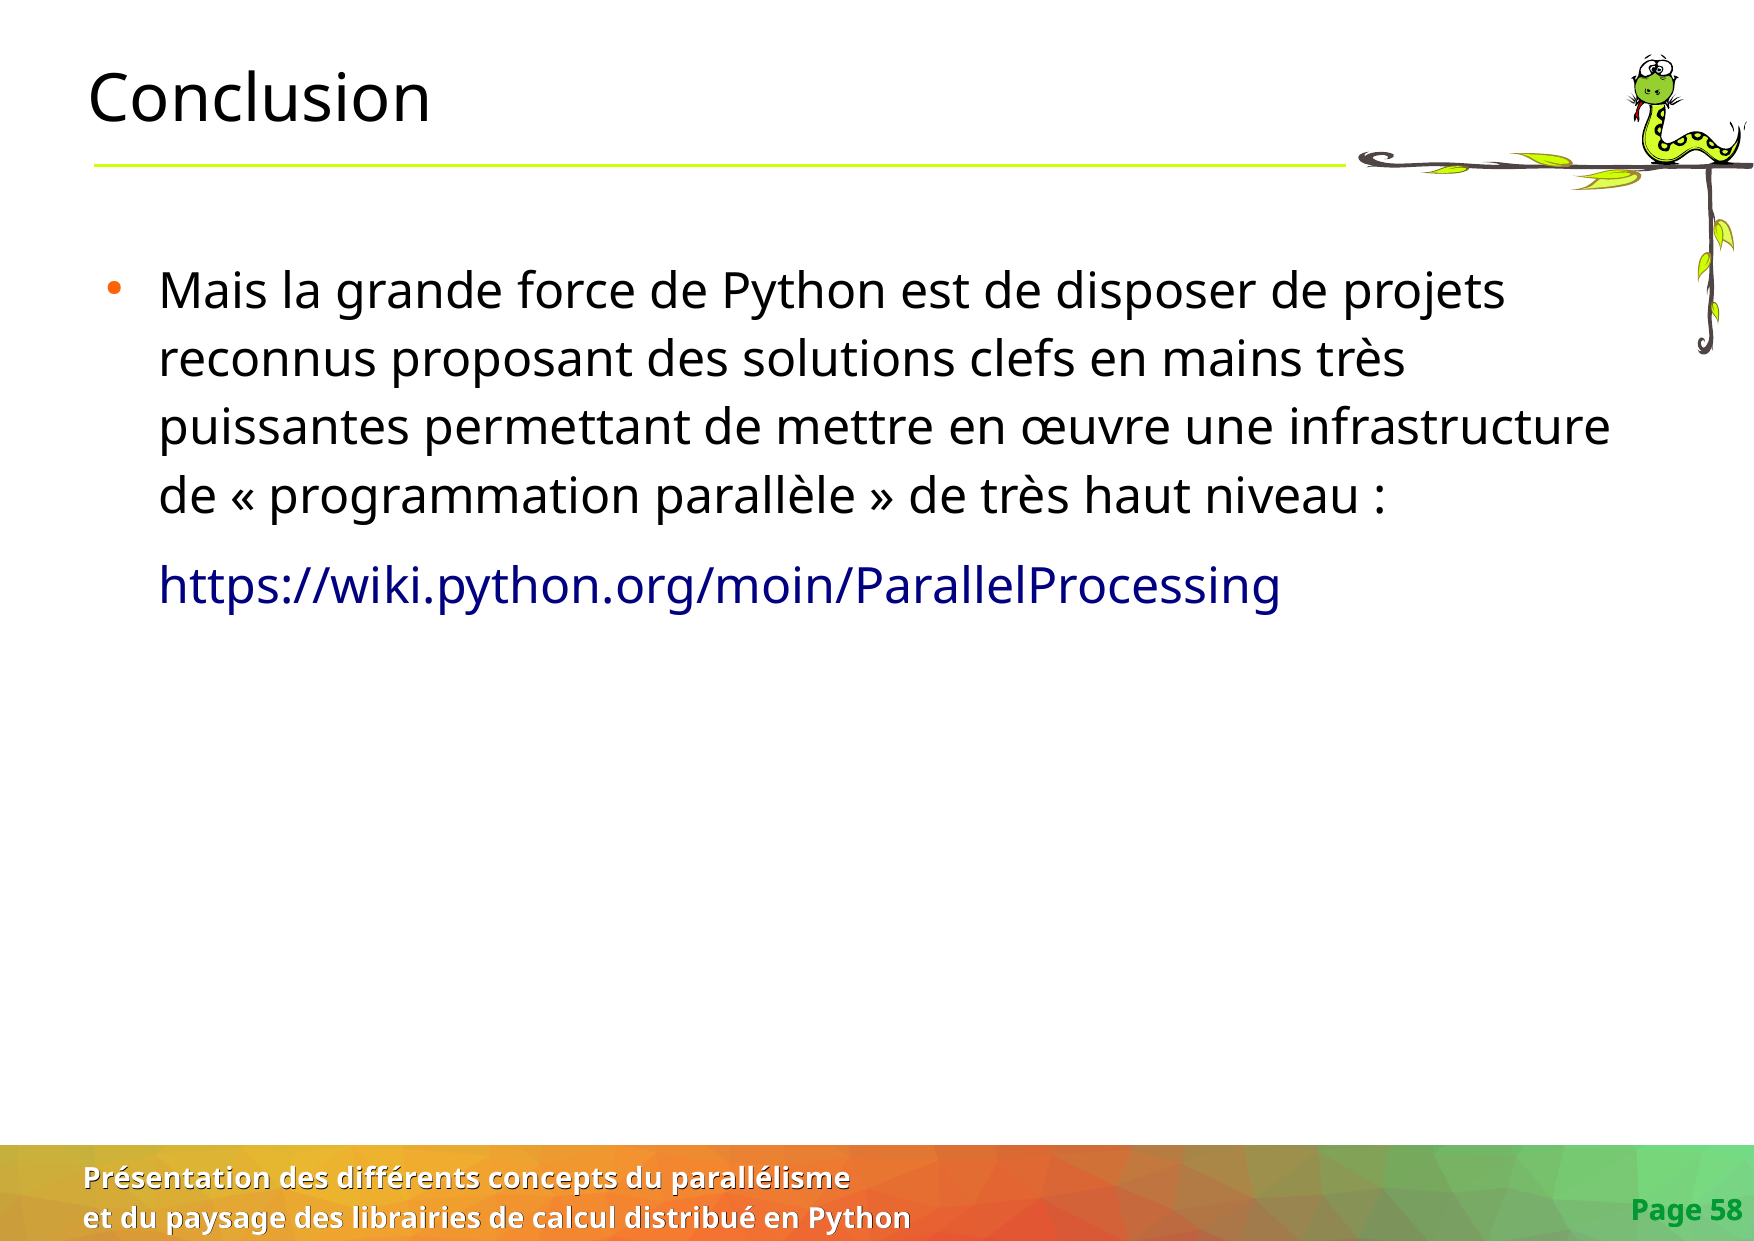

# Conclusion
Mais la grande force de Python est de disposer de projets reconnus proposant des solutions clefs en mains très puissantes permettant de mettre en œuvre une infrastructure de « programmation parallèle » de très haut niveau :
https://wiki.python.org/moin/ParallelProcessing
58